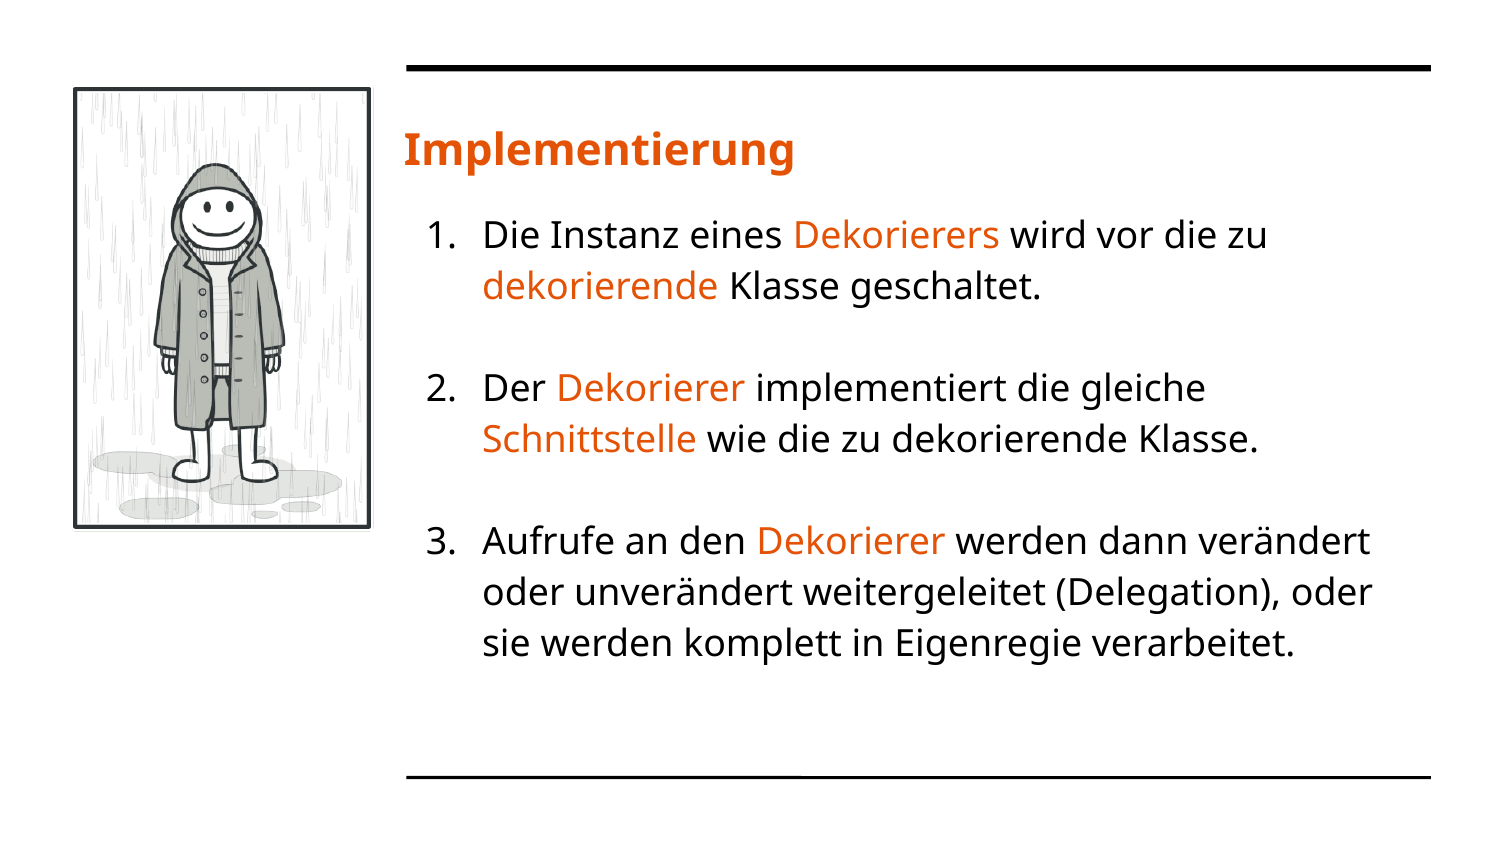

# Implementierung
Die Instanz eines Dekorierers wird vor die zu dekorierende Klasse geschaltet.
Der Dekorierer implementiert die gleiche Schnittstelle wie die zu dekorierende Klasse.
Aufrufe an den Dekorierer werden dann verändert oder unverändert weitergeleitet (Delegation), oder sie werden komplett in Eigenregie verarbeitet.